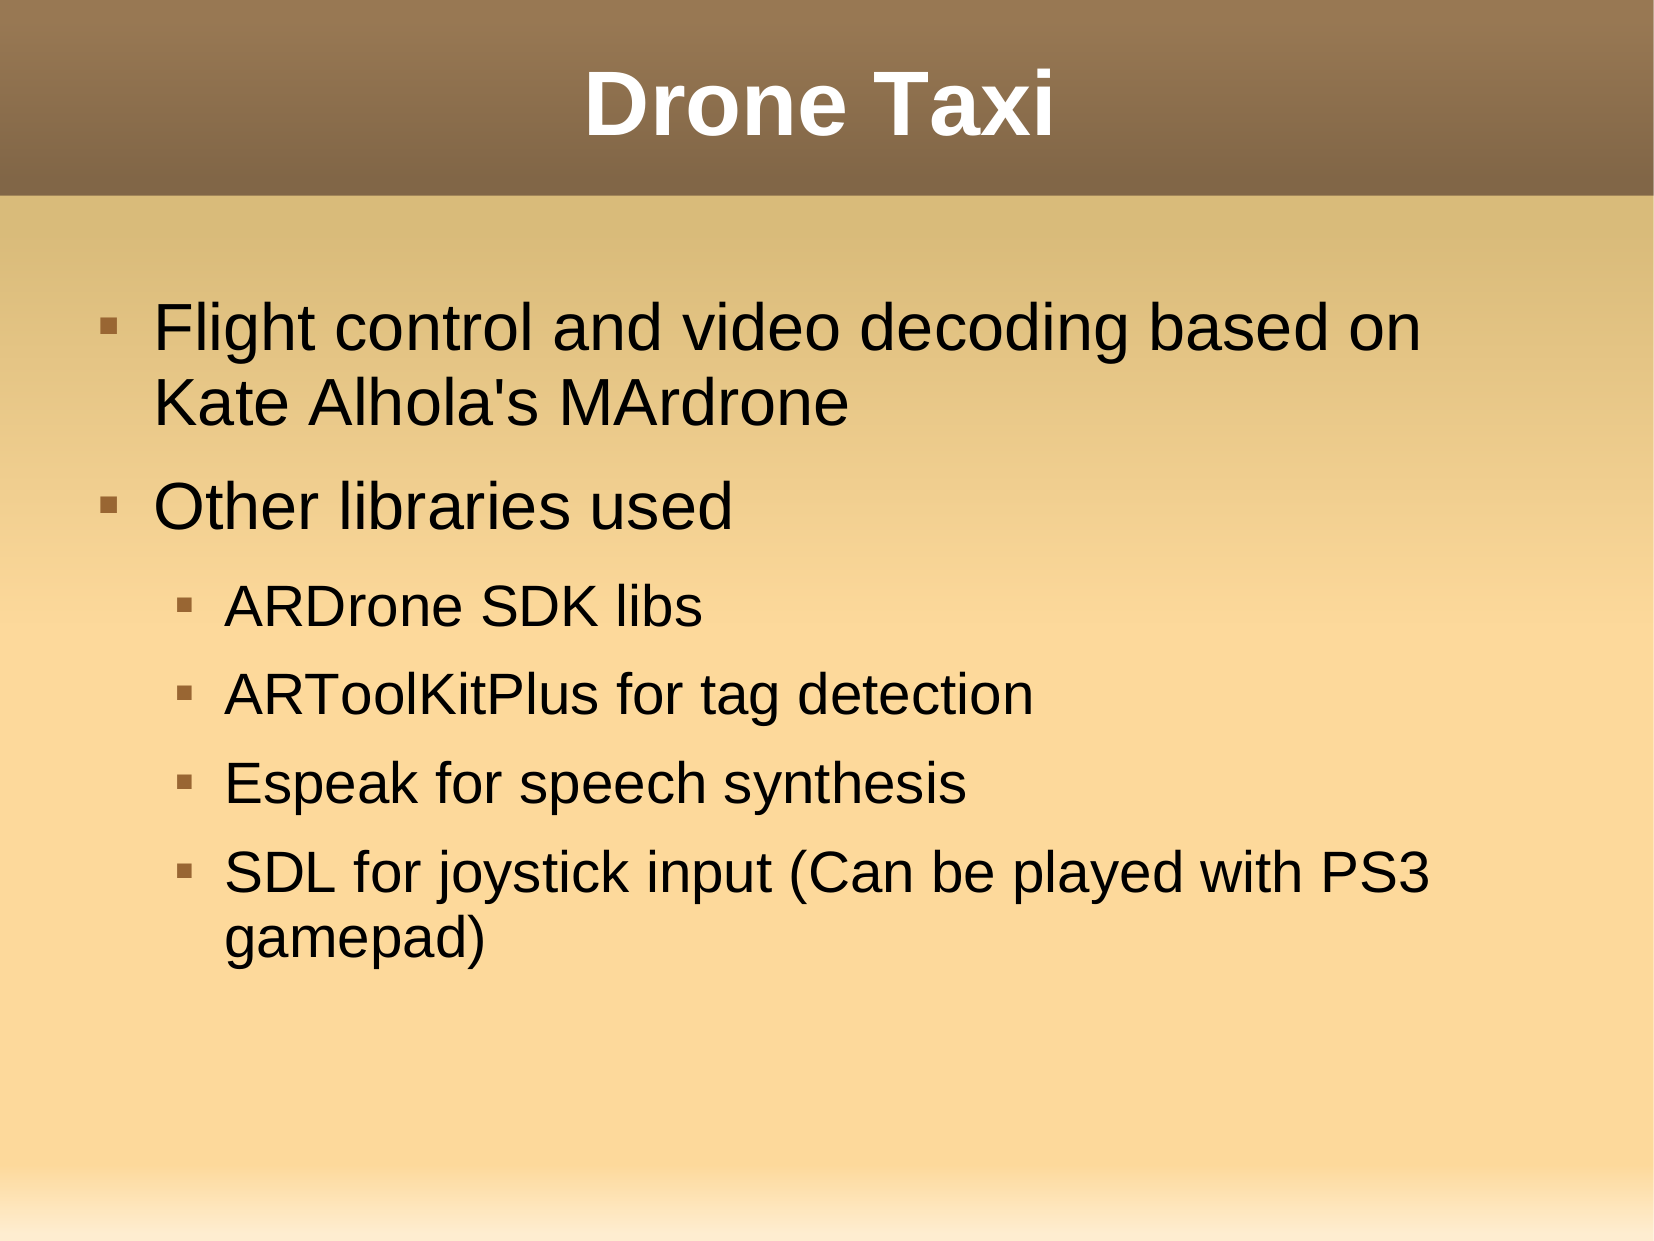

# Drone Taxi
Flight control and video decoding based on Kate Alhola's MArdrone
Other libraries used
ARDrone SDK libs
ARToolKitPlus for tag detection
Espeak for speech synthesis
SDL for joystick input (Can be played with PS3 gamepad)